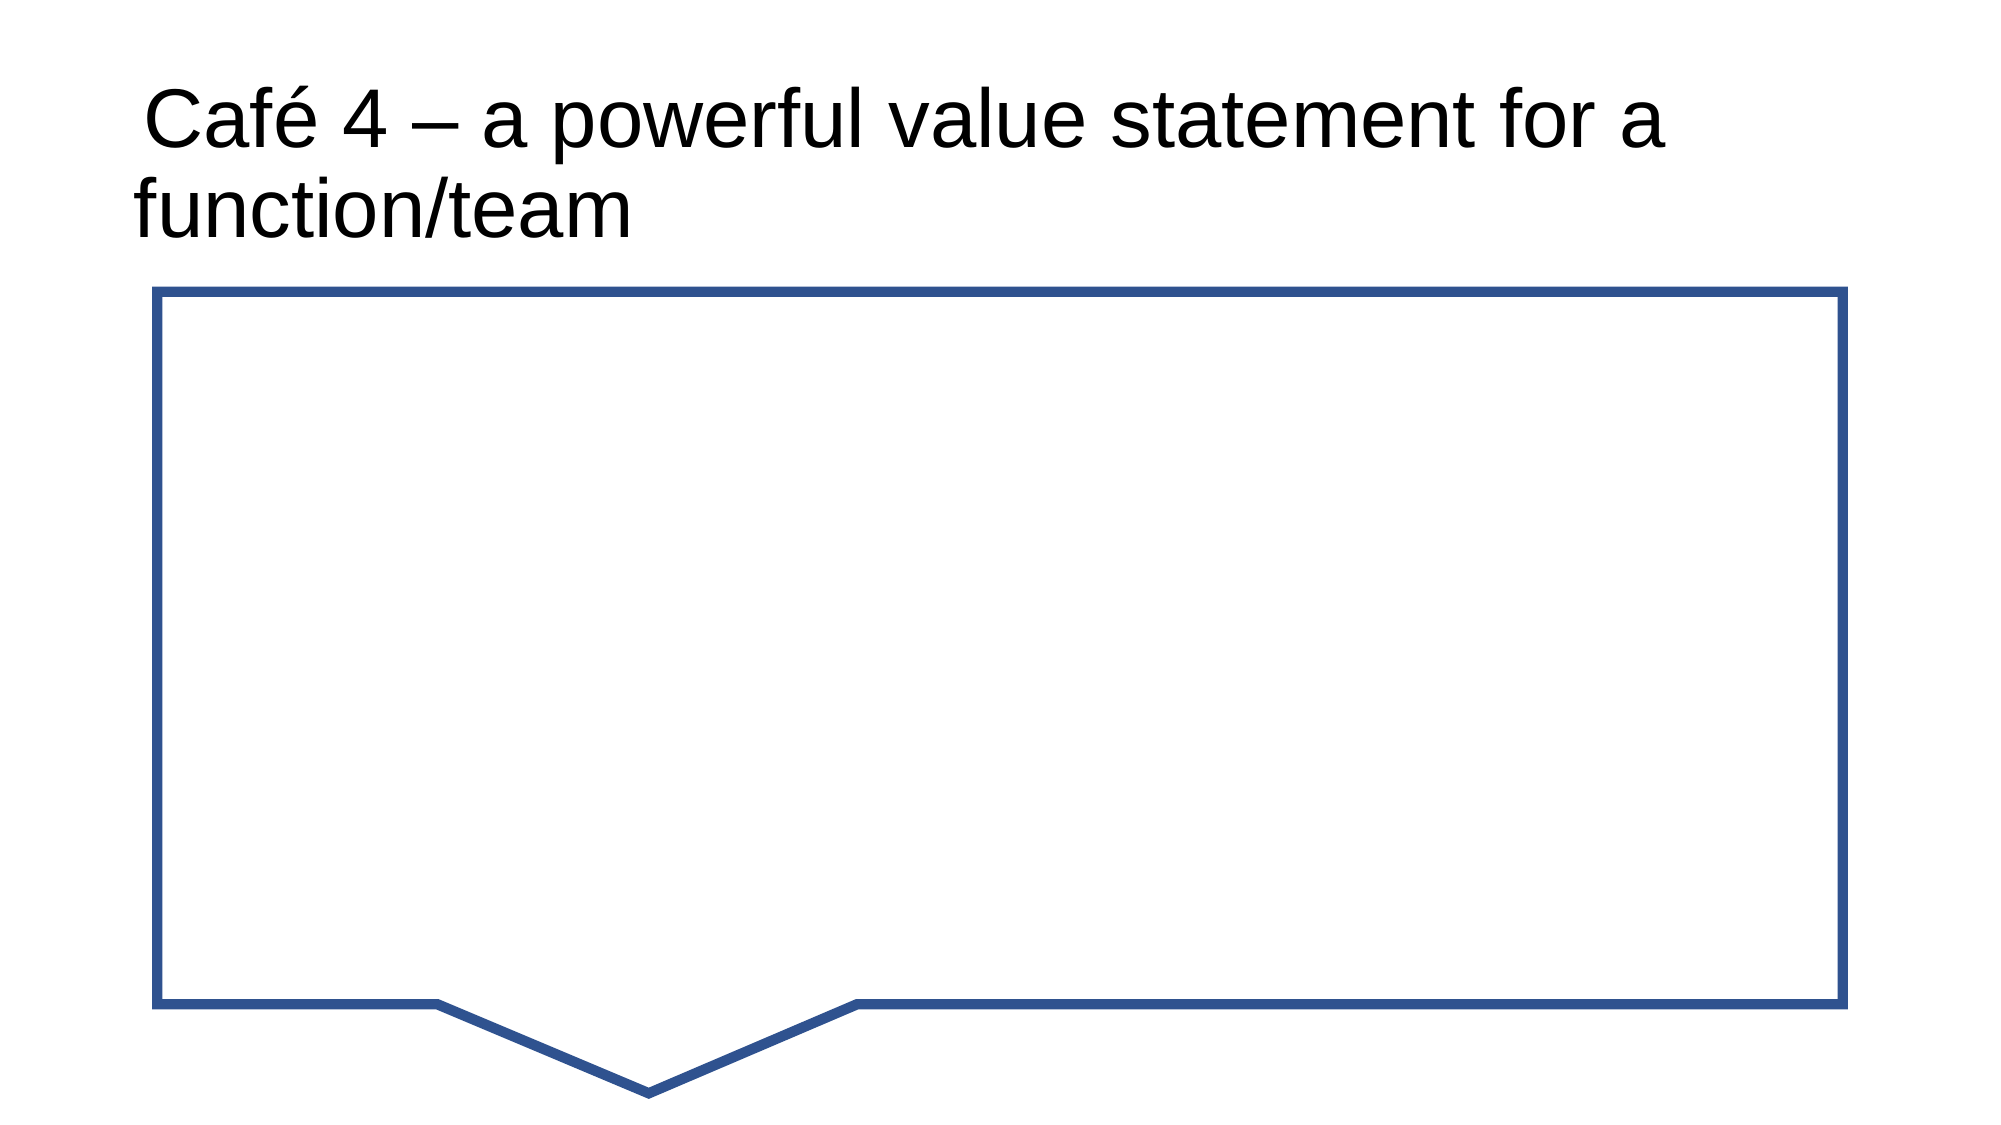

# Café 4 – a powerful value statement for a function/team